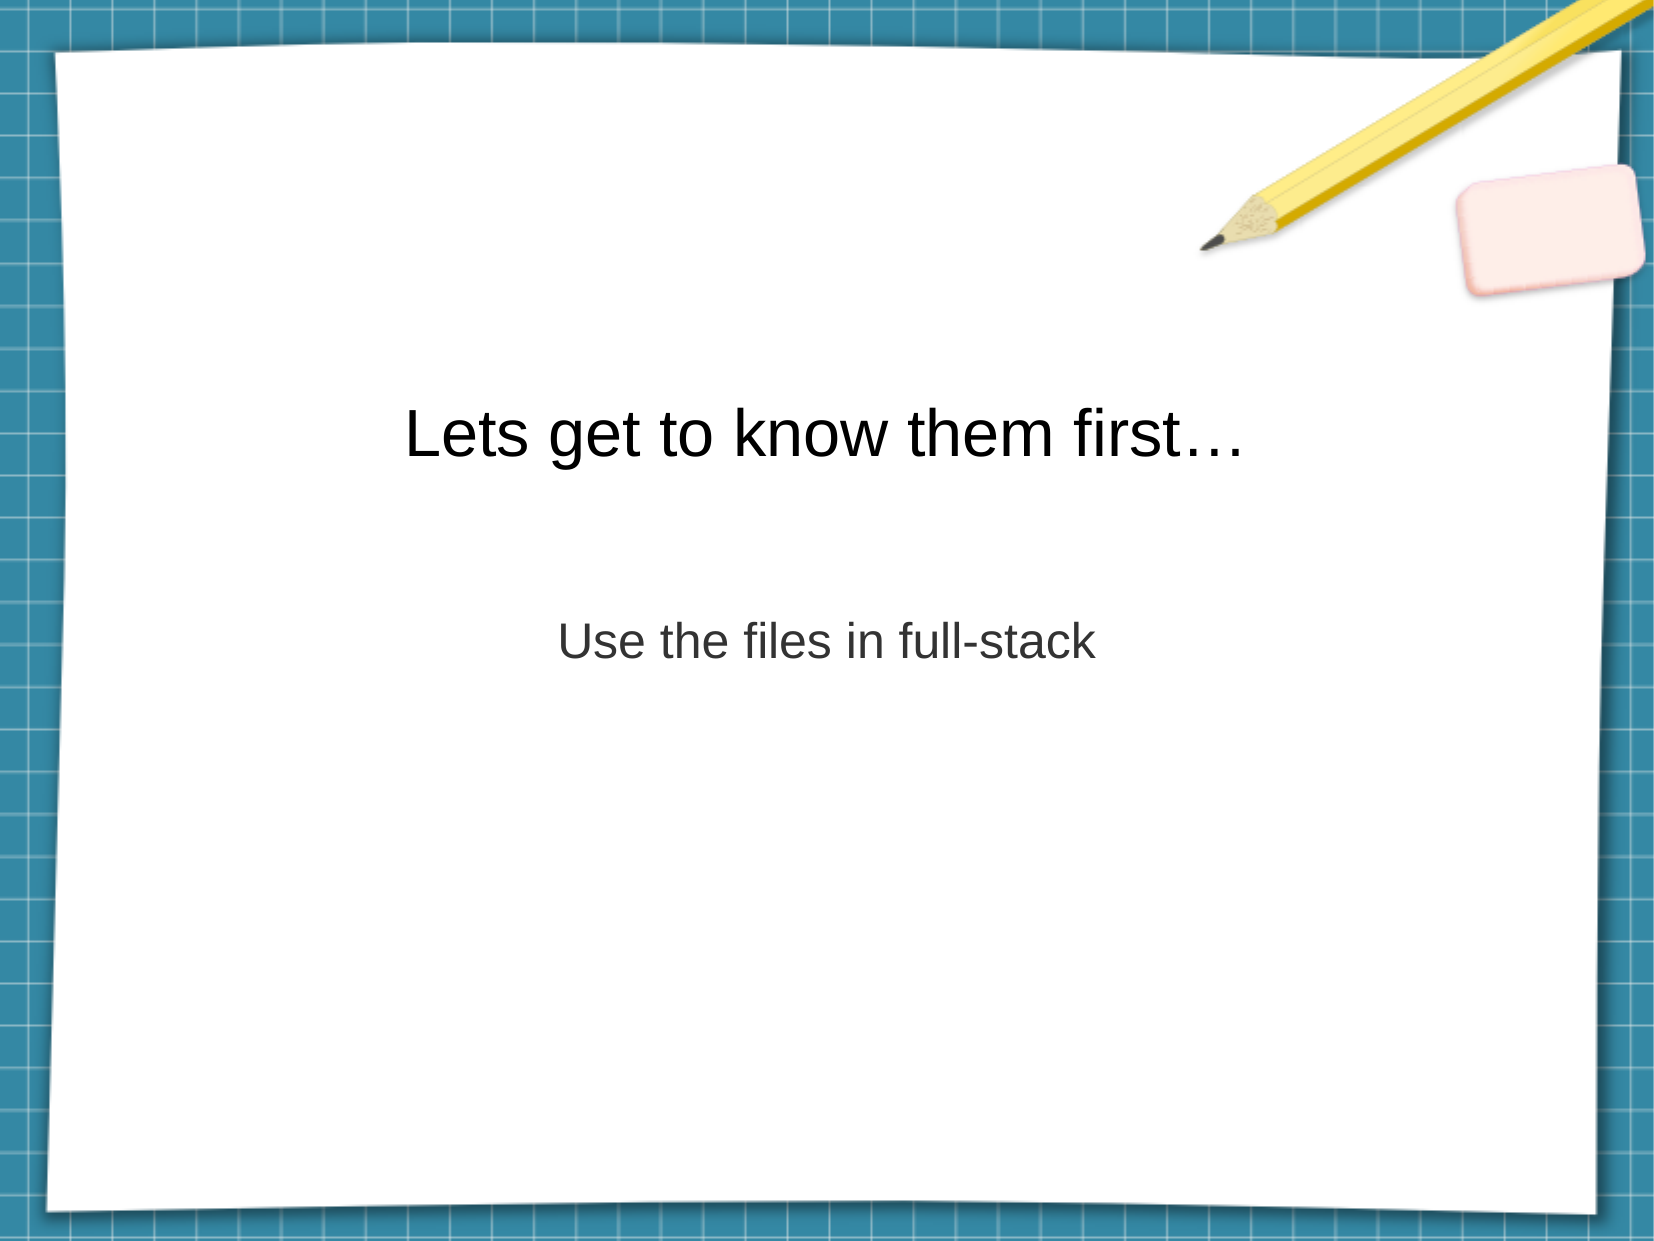

# Lets get to know them first…
Use the files in full-stack